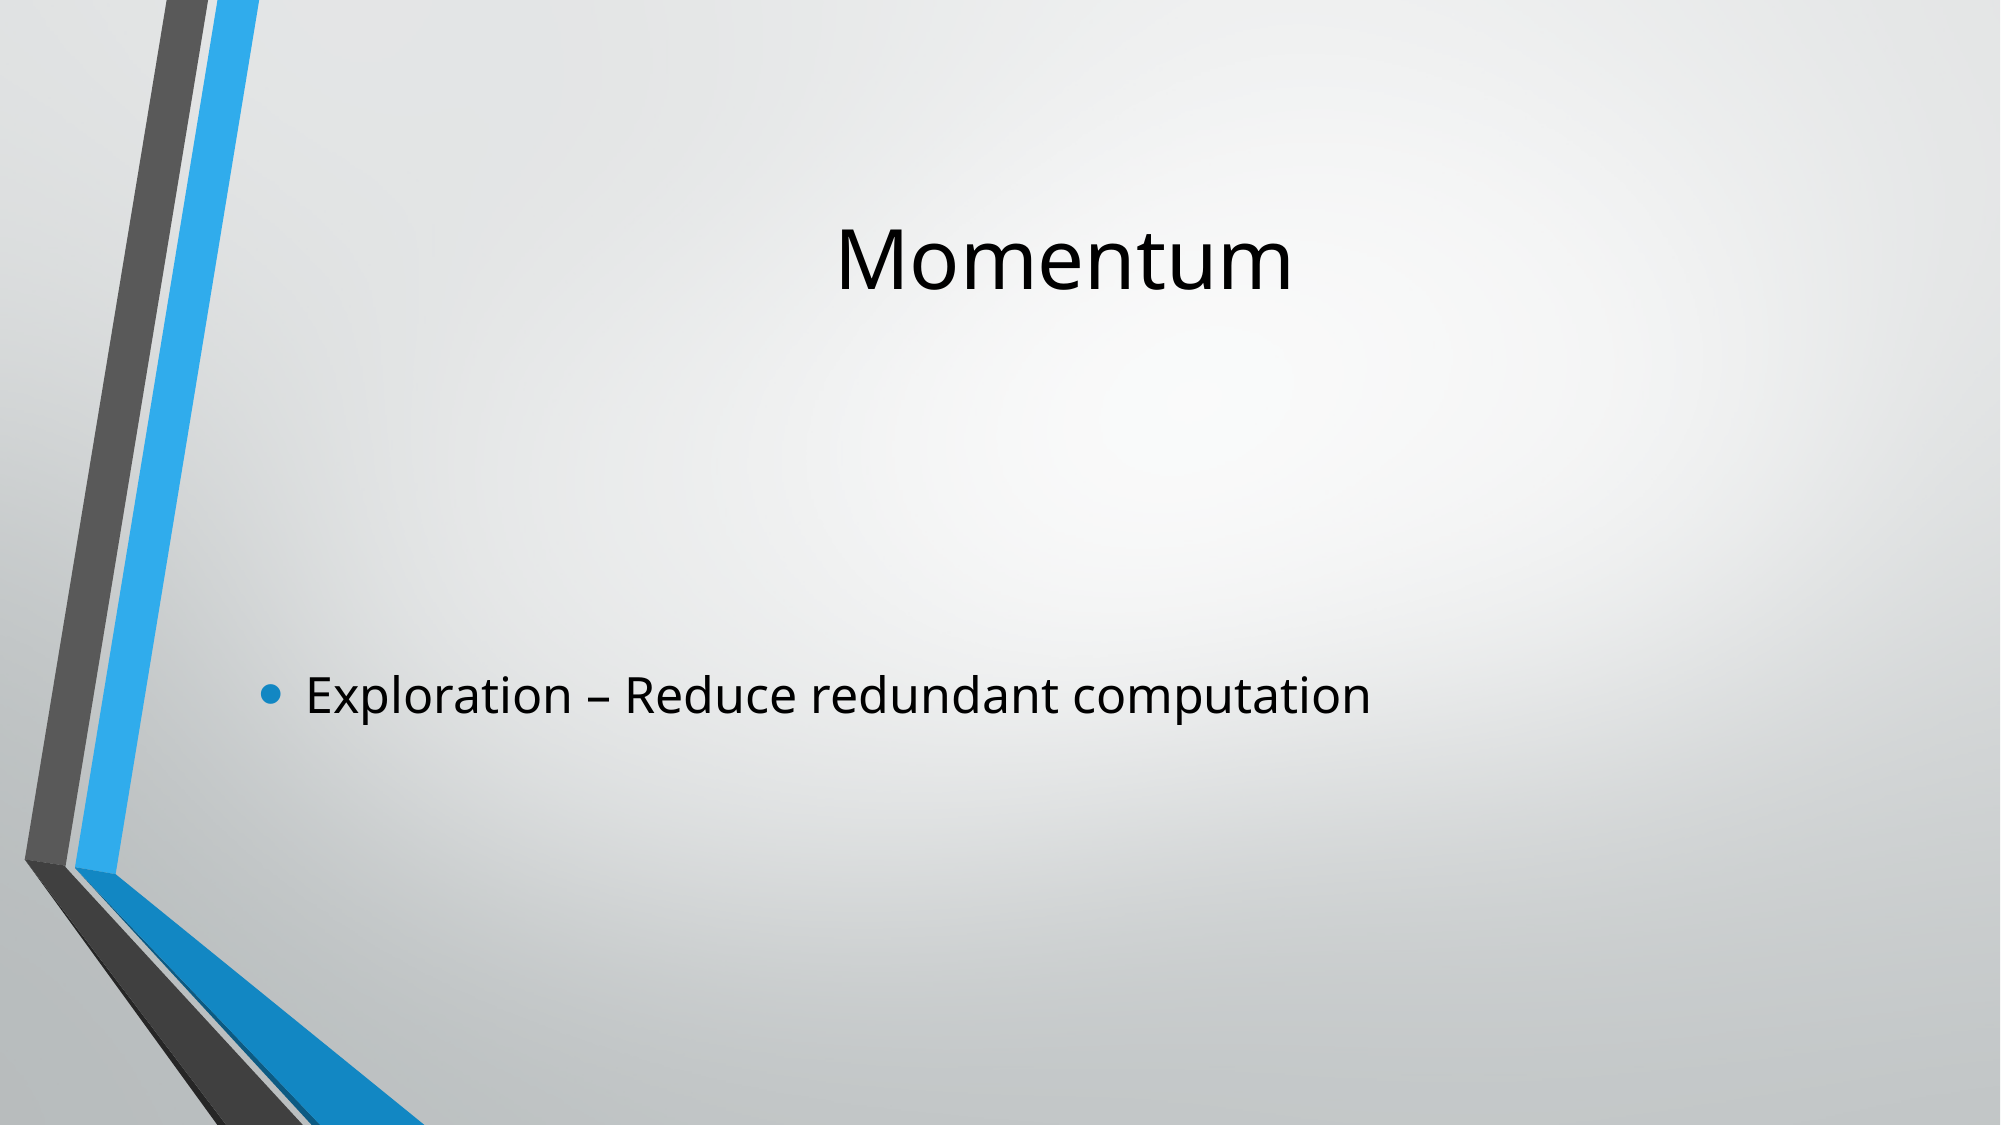

# Momentum
Exploration – Reduce redundant computation